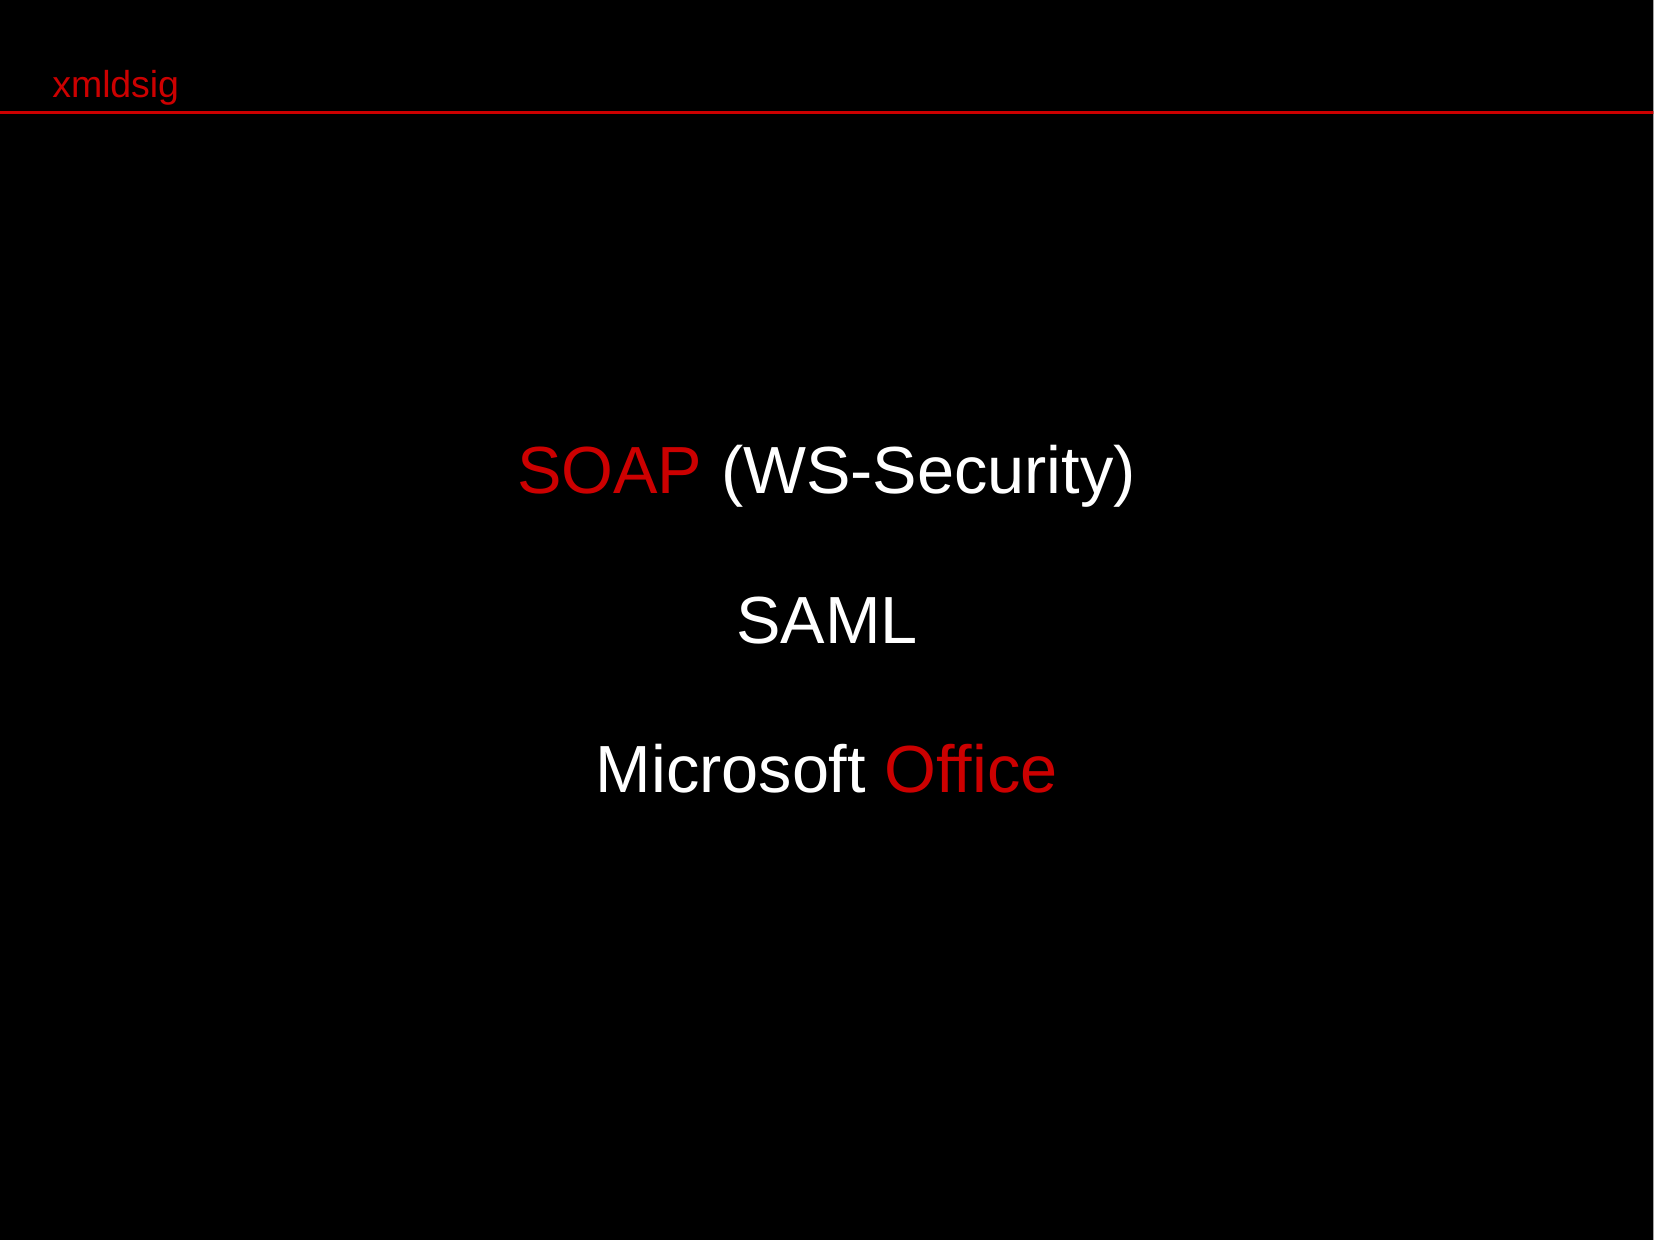

# SOAP (WS-Security)
SAML
Microsoft Office
xmldsig